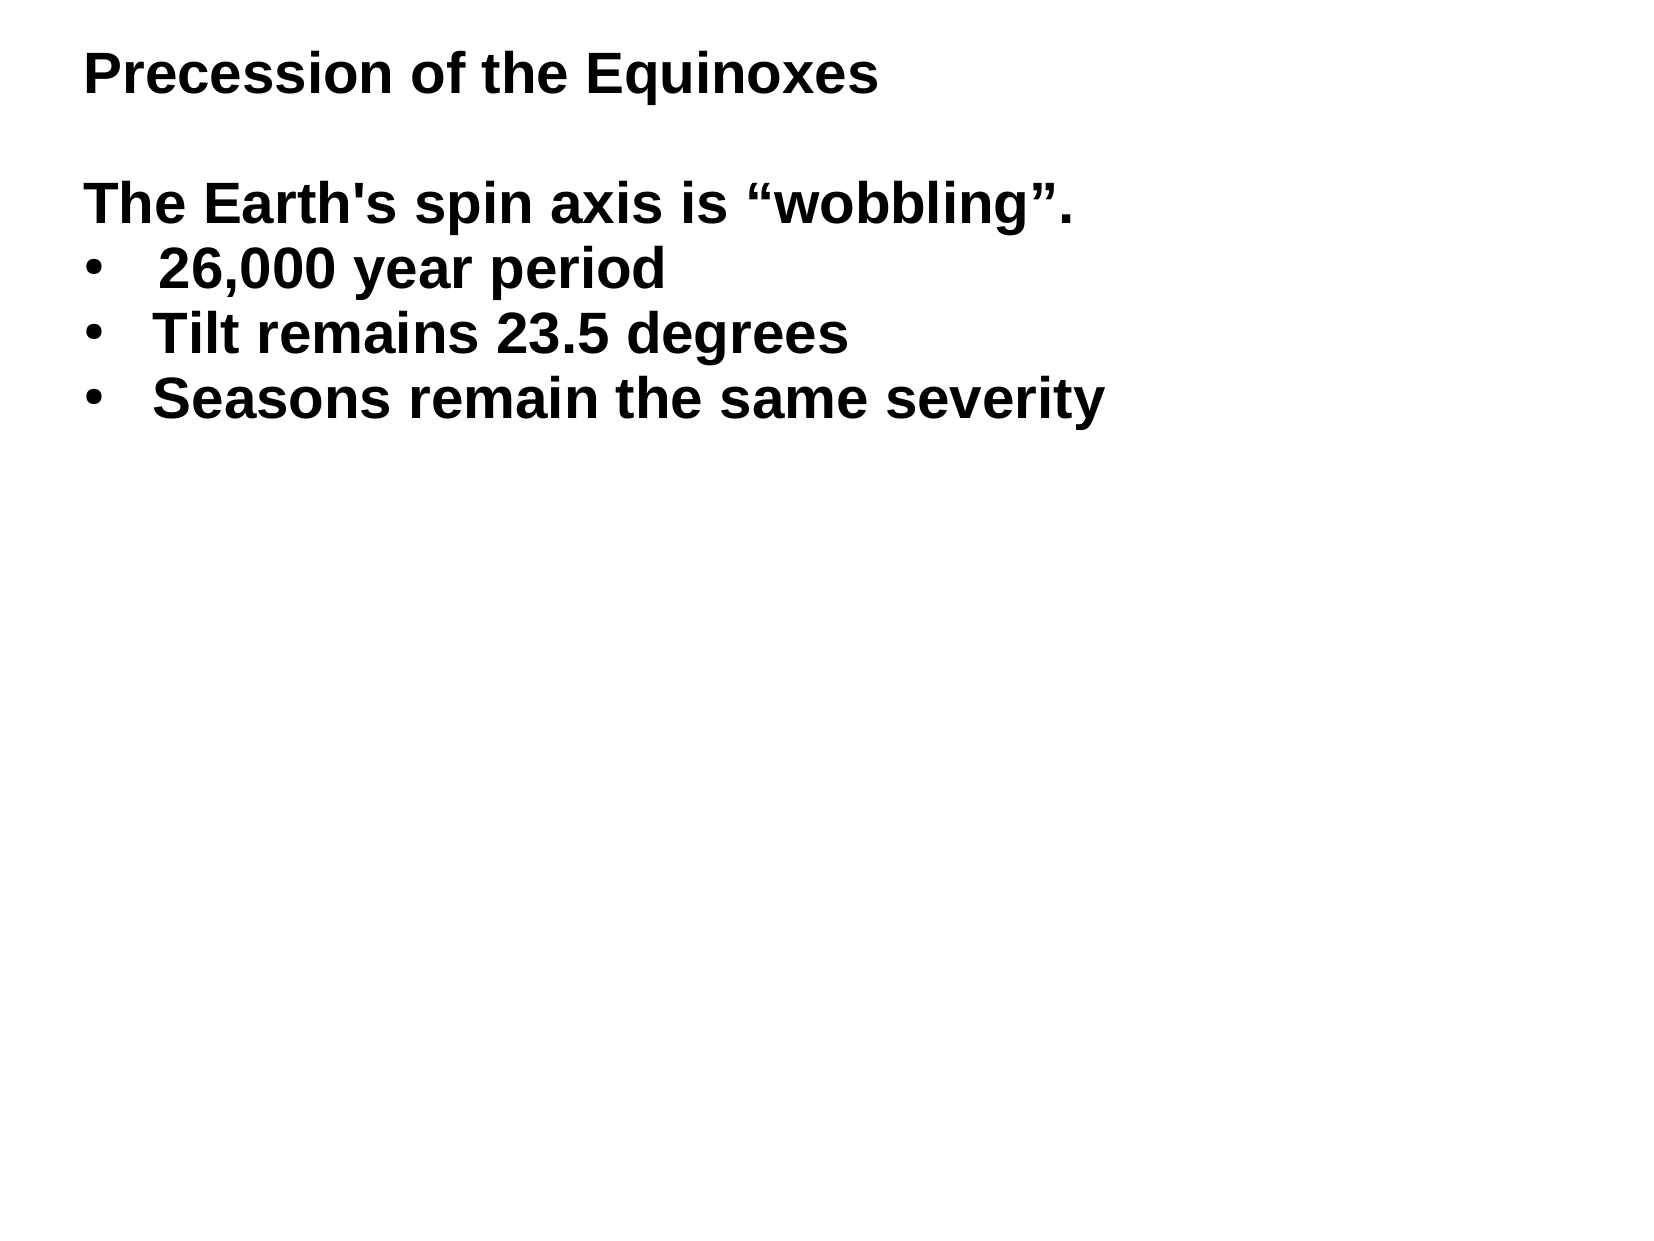

Precession of the Equinoxes
The Earth's spin axis is “wobbling”.
	26,000 year period
 Tilt remains 23.5 degrees
 Seasons remain the same severity